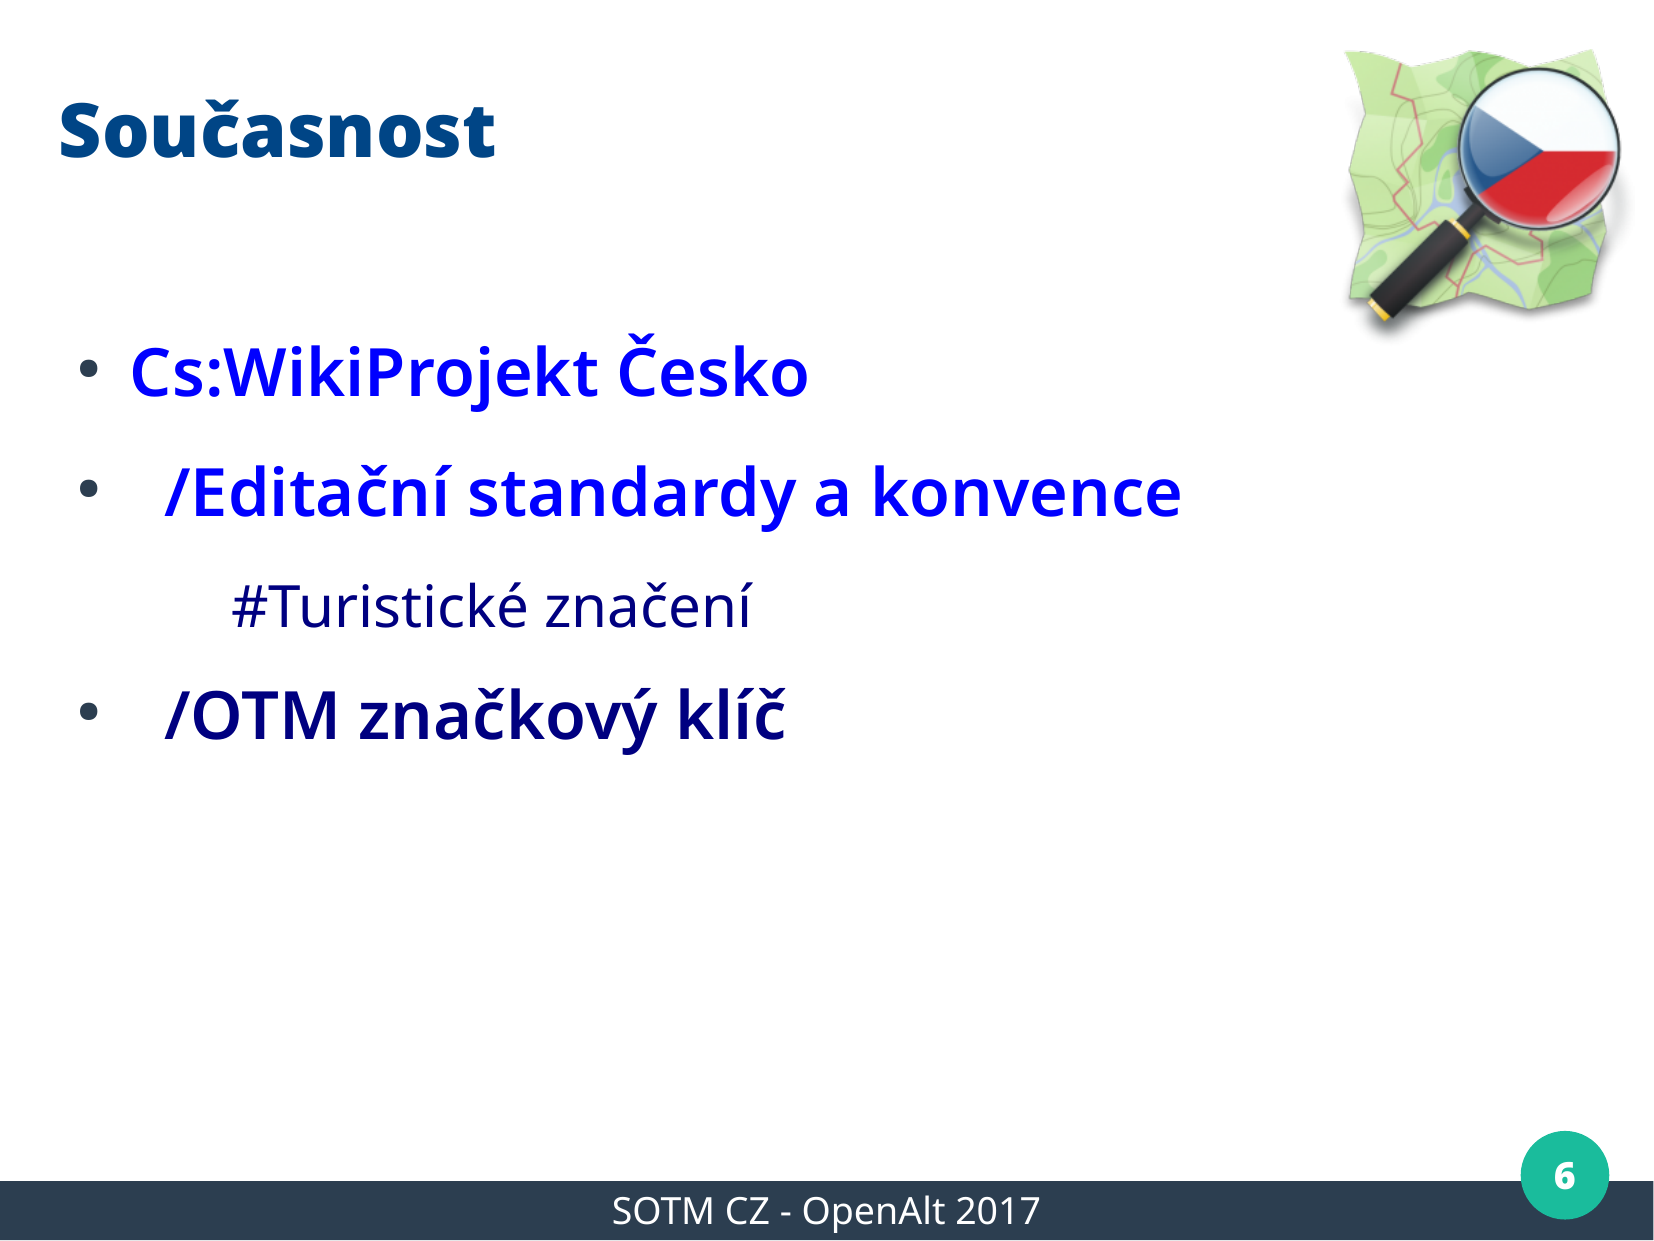

# Současnost
Cs:WikiProjekt Česko
 /Editační standardy a konvence
 #Turistické značení
 /OTM značkový klíč
6
SOTM CZ - OpenAlt 2017